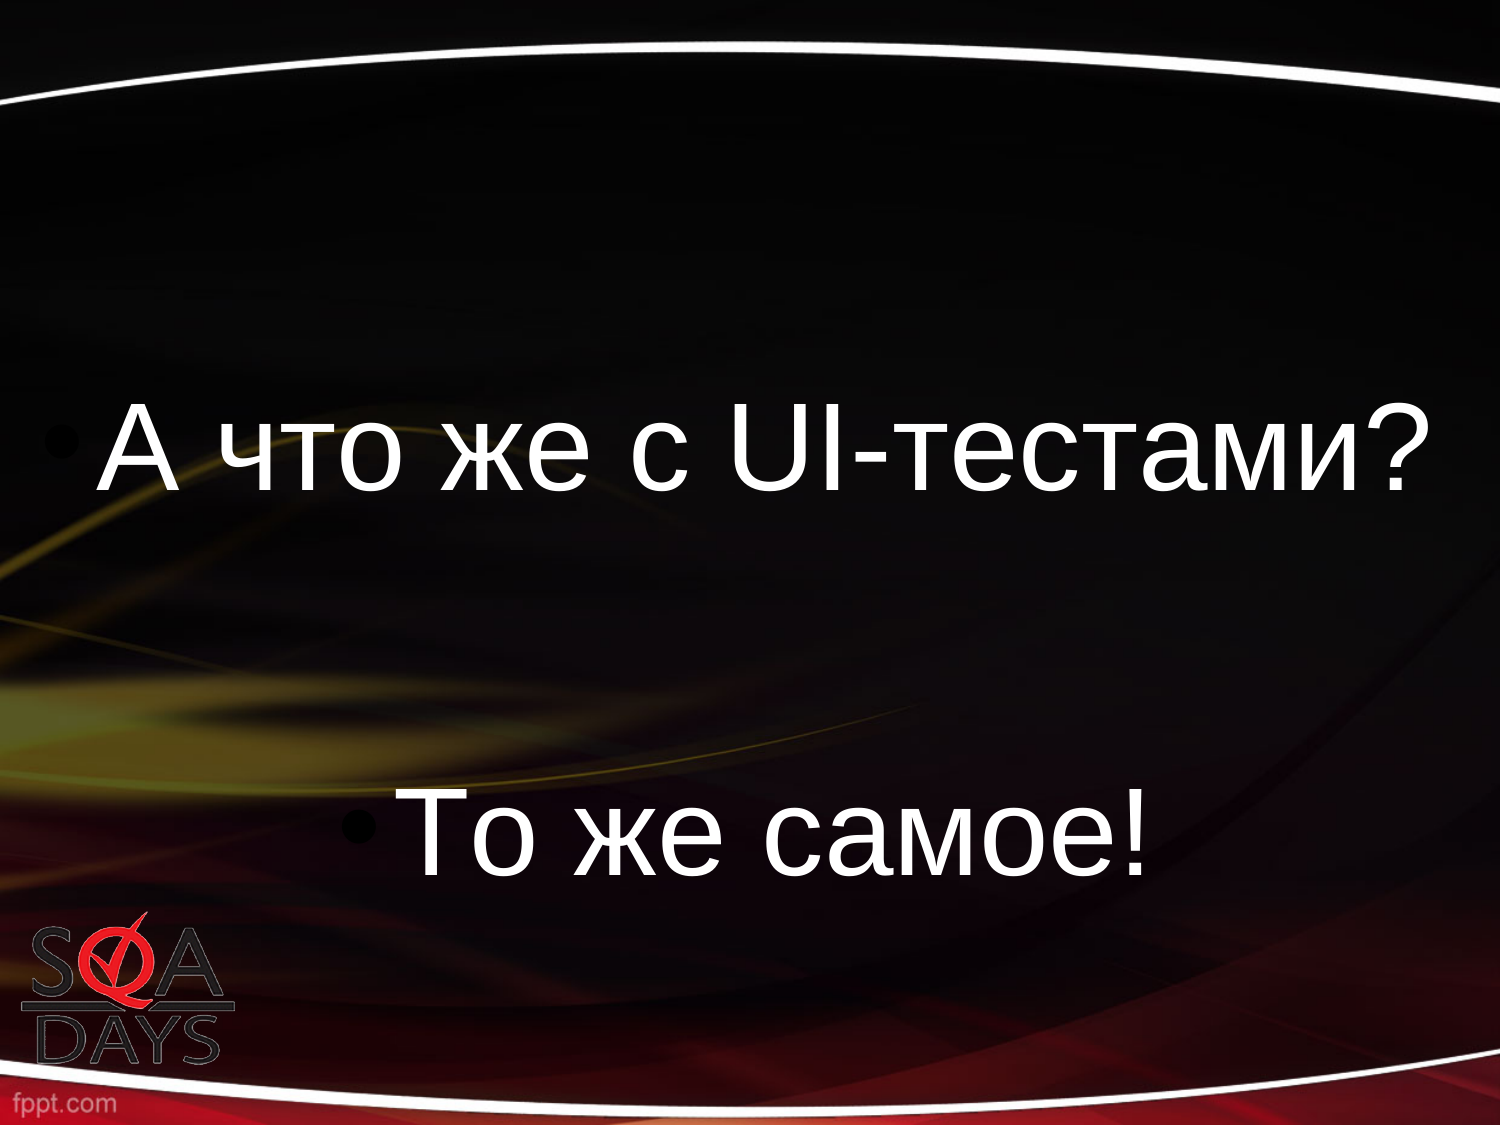

# А что же с UI-тестами?
То же самое!